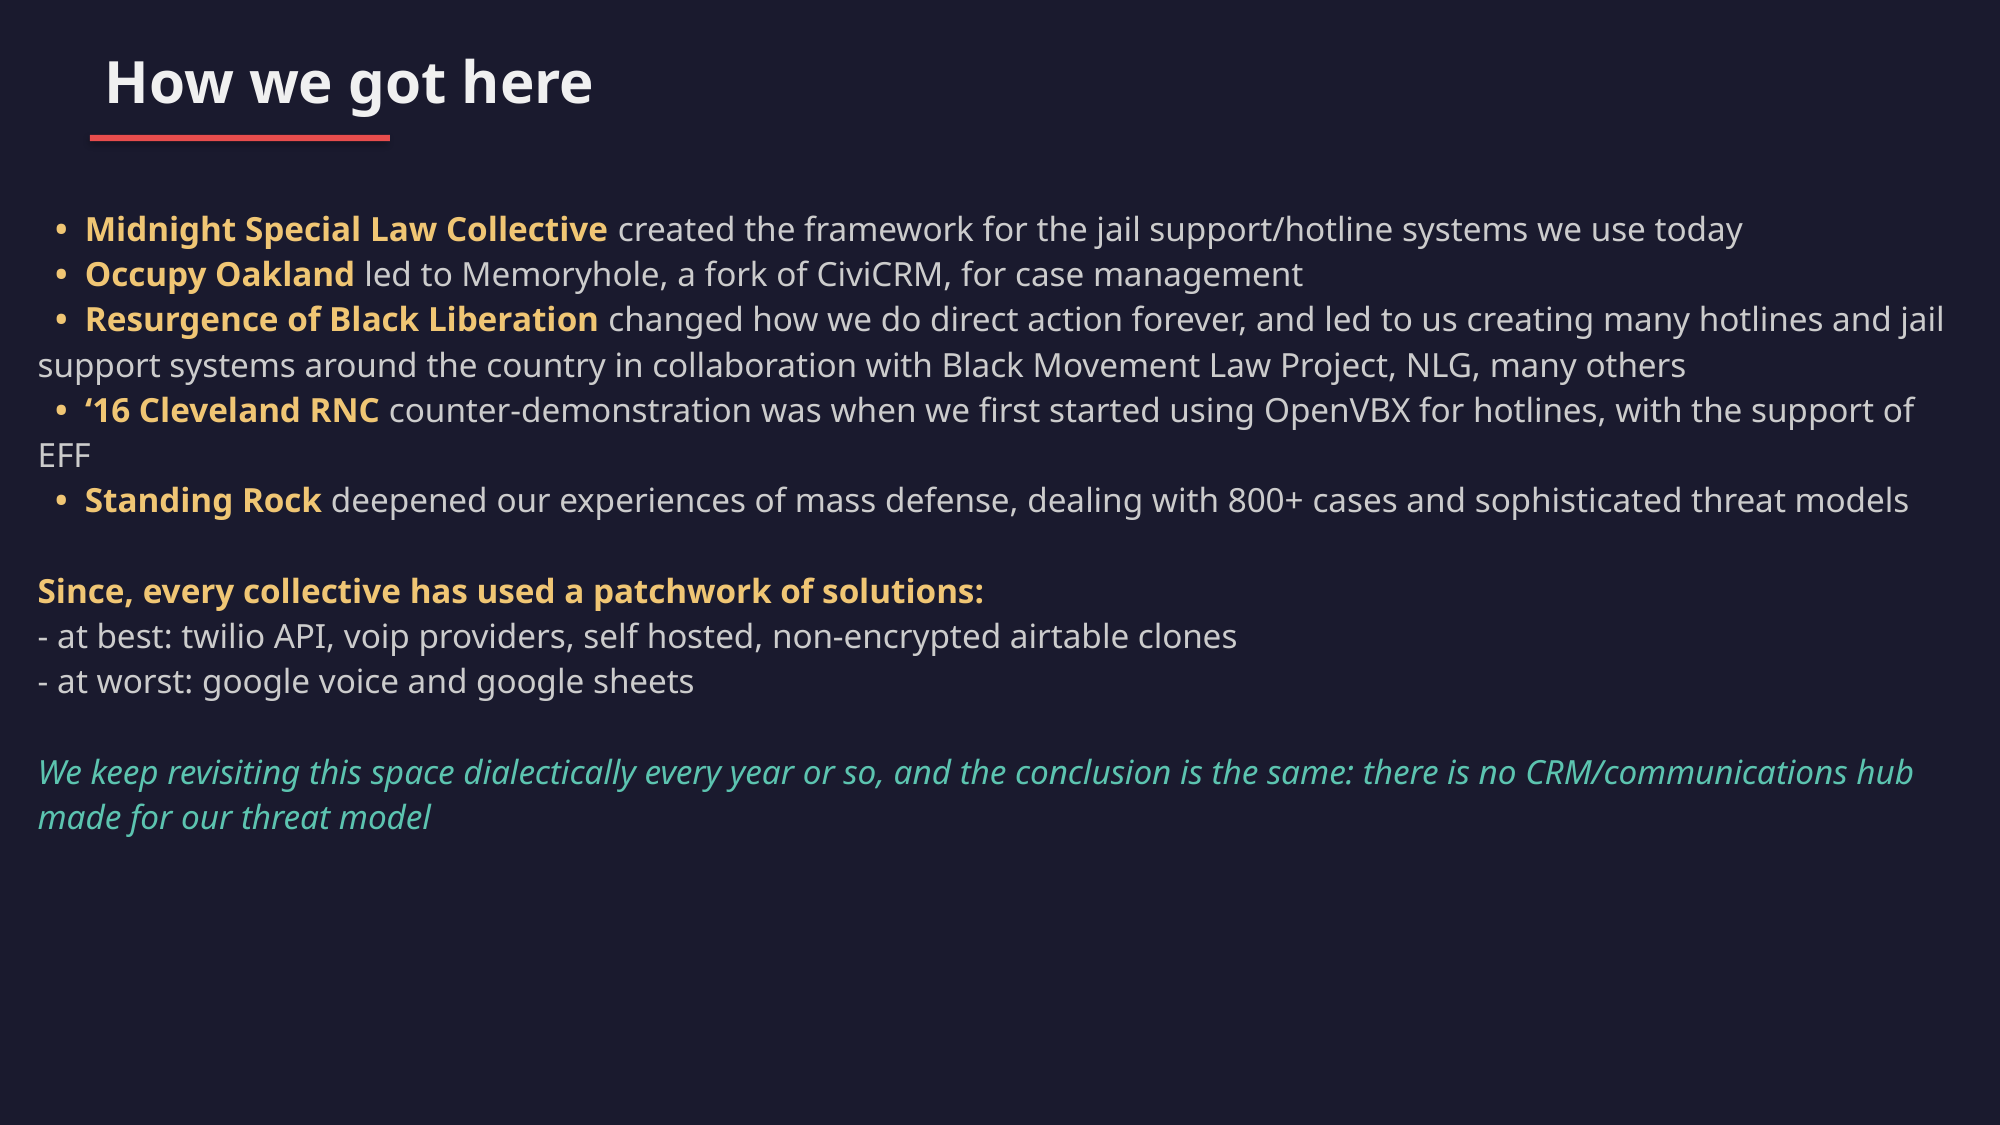

How we got here
 • Midnight Special Law Collective created the framework for the jail support/hotline systems we use today
 • Occupy Oakland led to Memoryhole, a fork of CiviCRM, for case management
 • Resurgence of Black Liberation changed how we do direct action forever, and led to us creating many hotlines and jail support systems around the country in collaboration with Black Movement Law Project, NLG, many others
 • ‘16 Cleveland RNC counter-demonstration was when we first started using OpenVBX for hotlines, with the support of EFF
 • Standing Rock deepened our experiences of mass defense, dealing with 800+ cases and sophisticated threat models
Since, every collective has used a patchwork of solutions:
- at best: twilio API, voip providers, self hosted, non-encrypted airtable clones
- at worst: google voice and google sheets
We keep revisiting this space dialectically every year or so, and the conclusion is the same: there is no CRM/communications hub made for our threat model